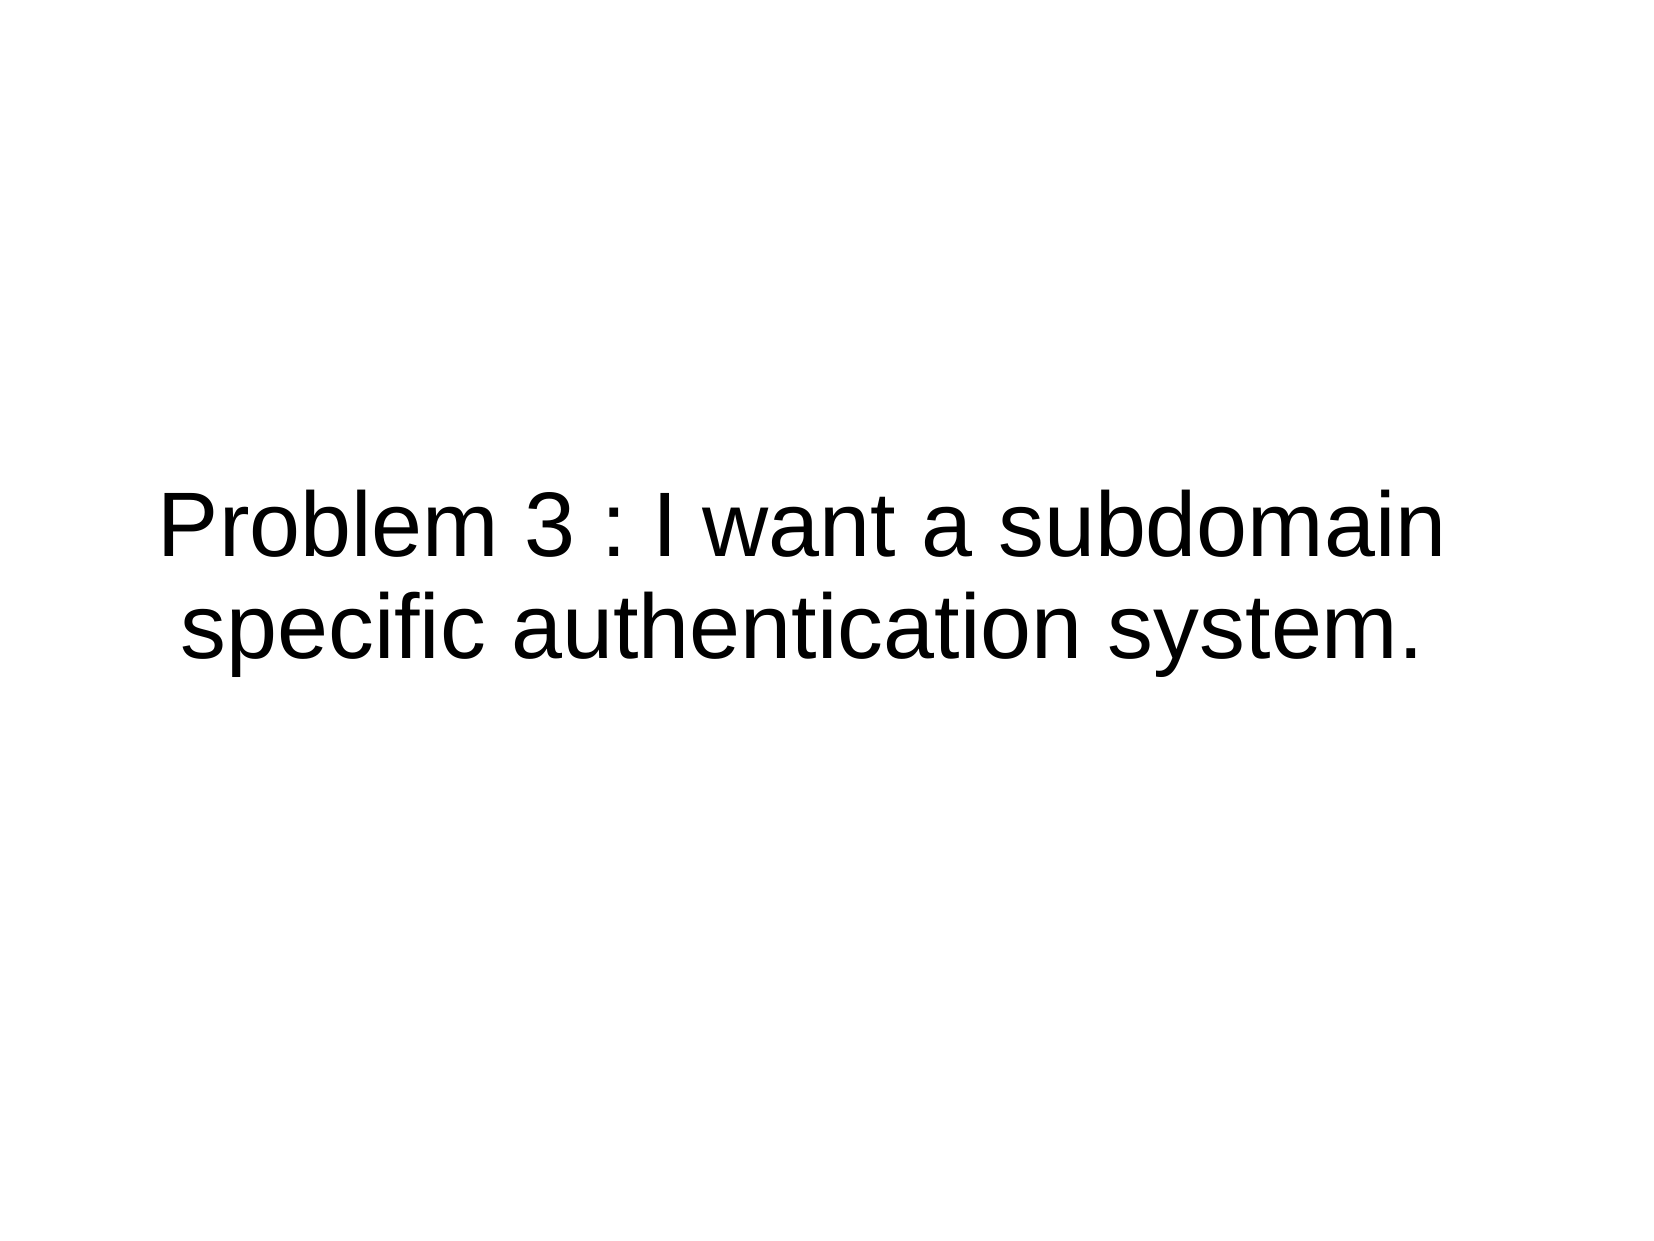

# Problem 3 : I want a subdomain specific authentication system.